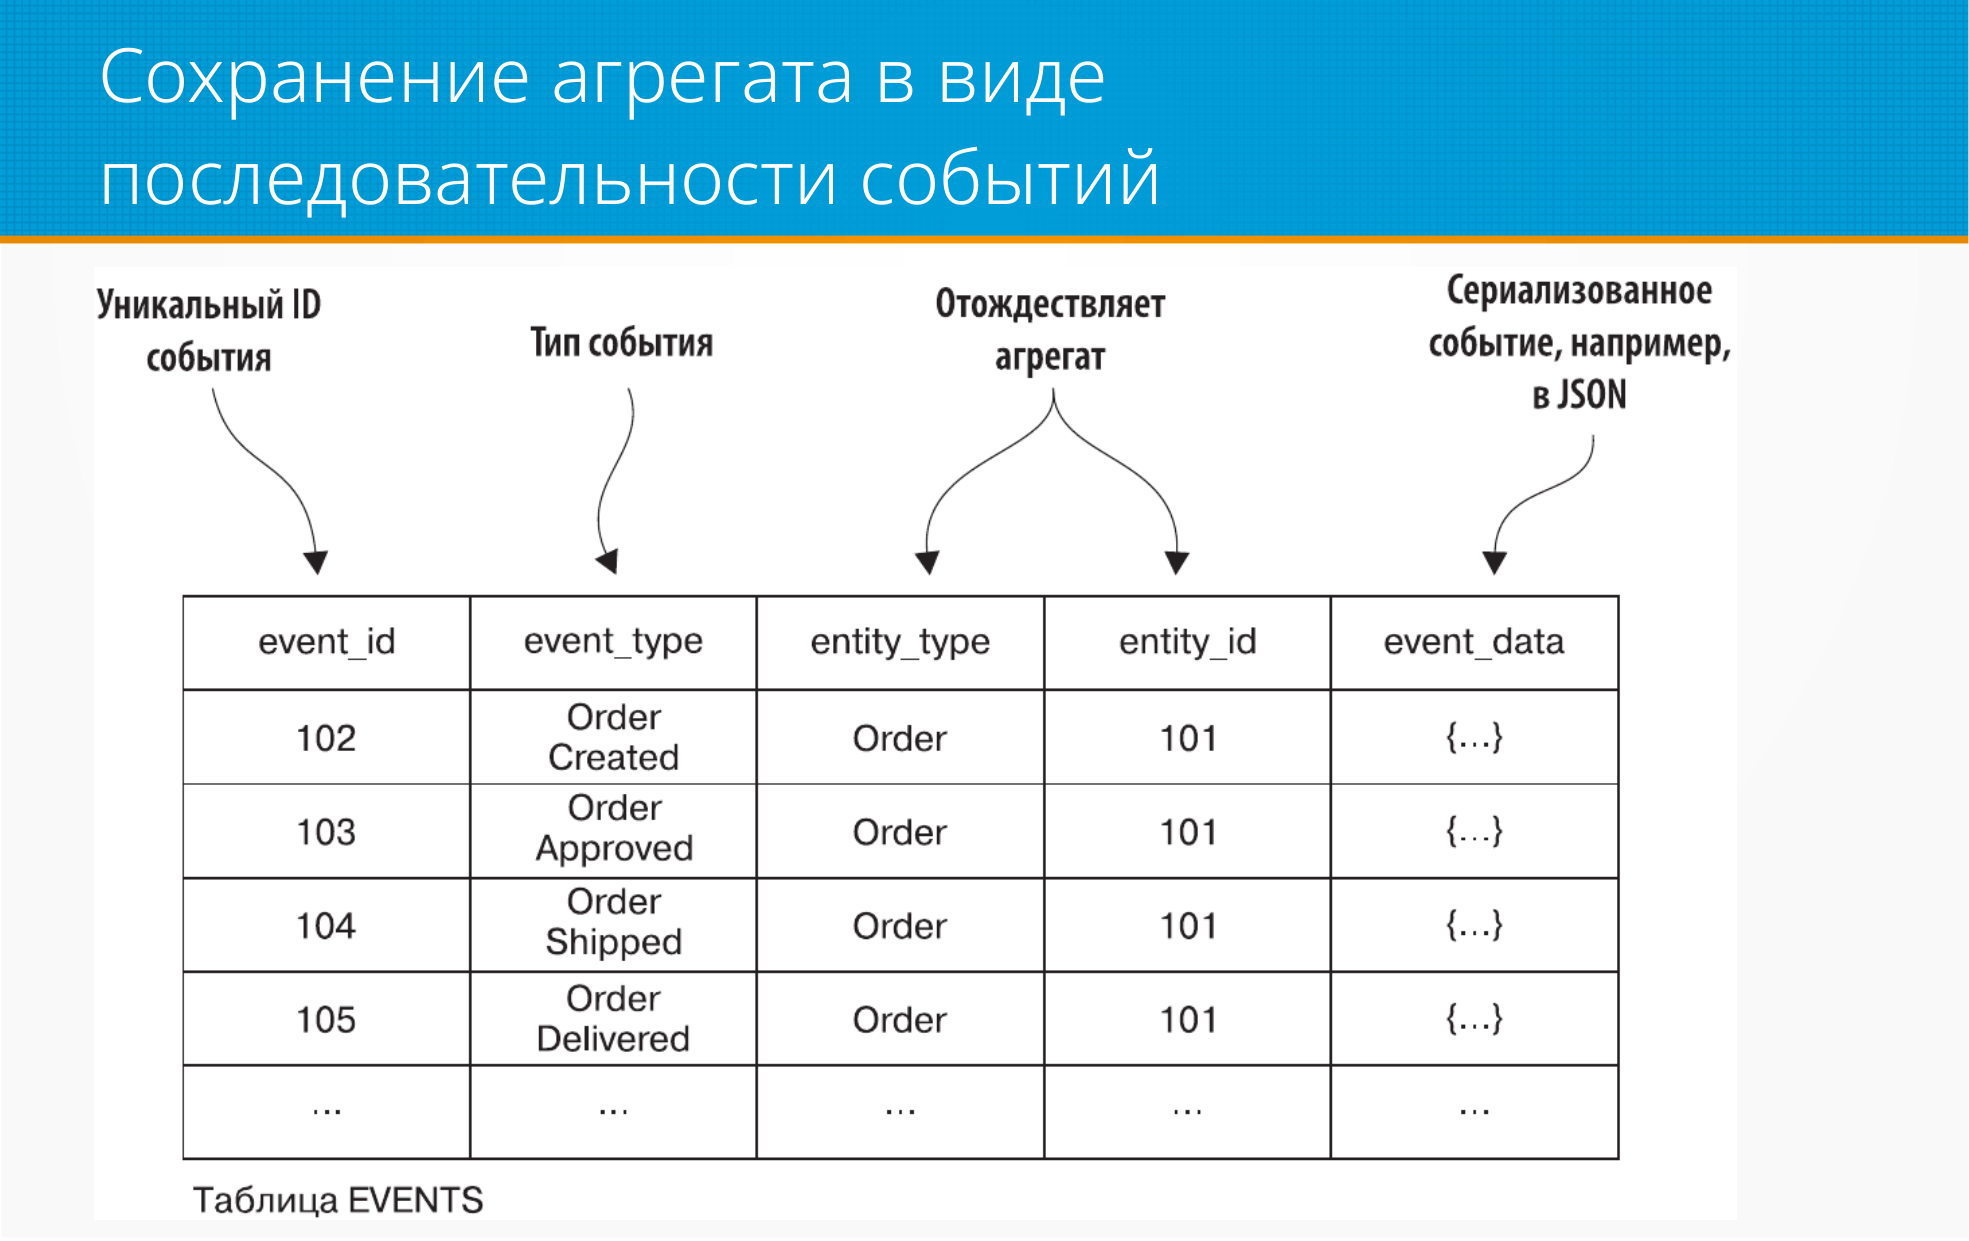

# Сохранение агрегата в виде последовательности событий